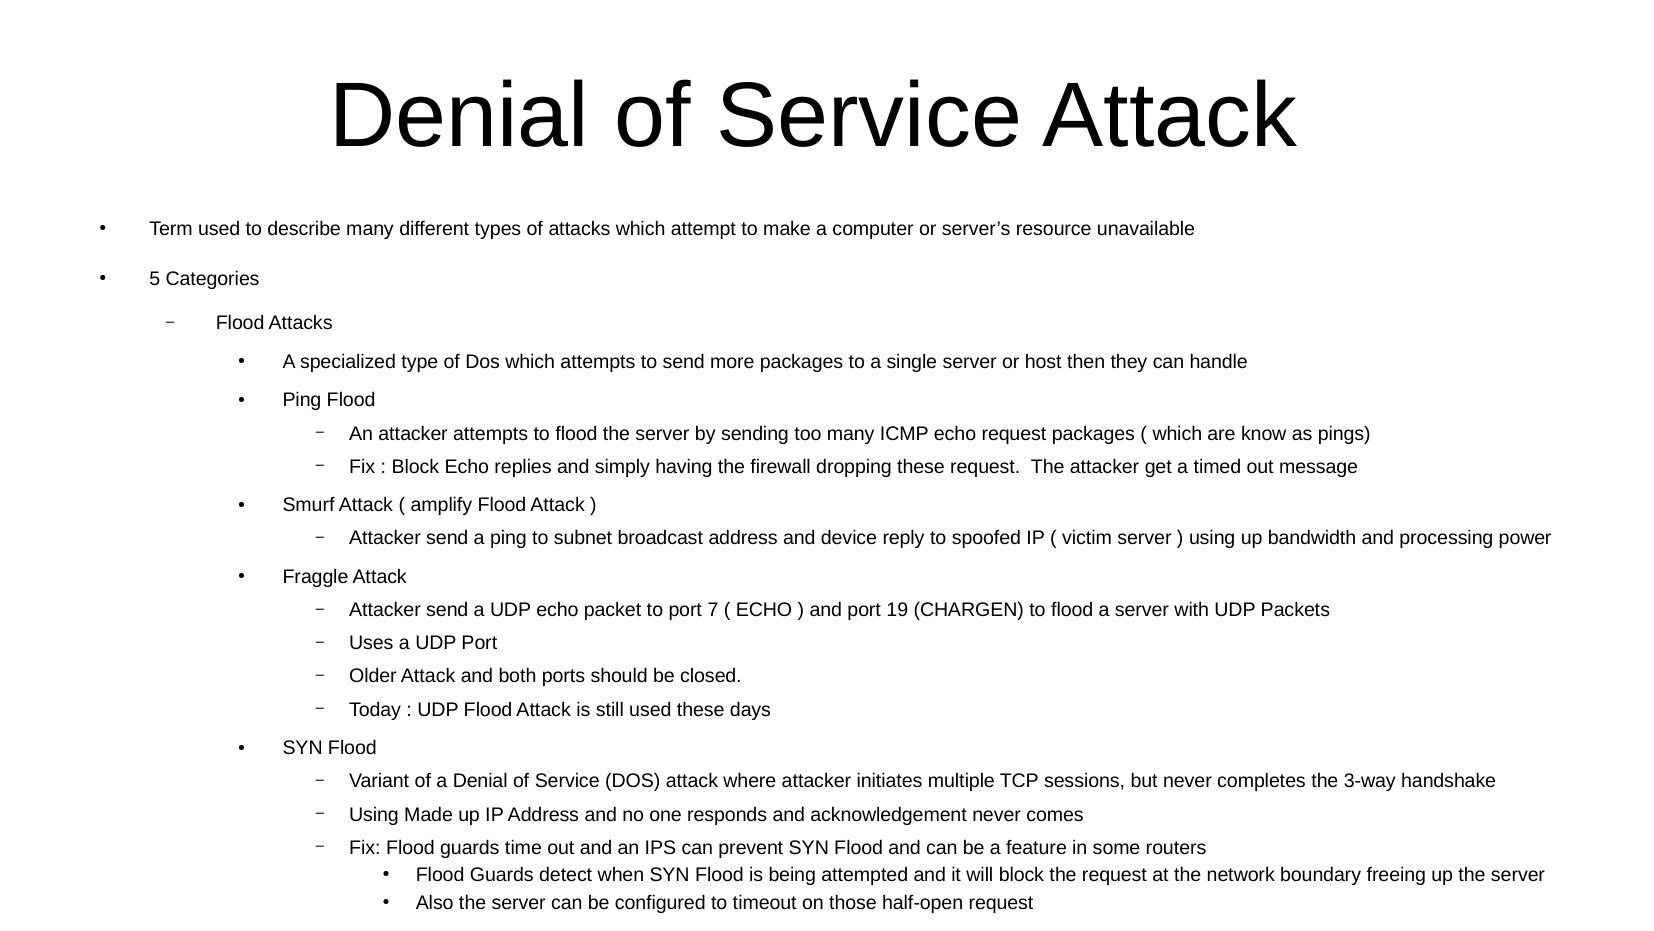

# Denial of Service Attack
Term used to describe many different types of attacks which attempt to make a computer or server’s resource unavailable
5 Categories
Flood Attacks
A specialized type of Dos which attempts to send more packages to a single server or host then they can handle
Ping Flood
An attacker attempts to flood the server by sending too many ICMP echo request packages ( which are know as pings)
Fix : Block Echo replies and simply having the firewall dropping these request. The attacker get a timed out message
Smurf Attack ( amplify Flood Attack )
Attacker send a ping to subnet broadcast address and device reply to spoofed IP ( victim server ) using up bandwidth and processing power
Fraggle Attack
Attacker send a UDP echo packet to port 7 ( ECHO ) and port 19 (CHARGEN) to flood a server with UDP Packets
Uses a UDP Port
Older Attack and both ports should be closed.
Today : UDP Flood Attack is still used these days
SYN Flood
Variant of a Denial of Service (DOS) attack where attacker initiates multiple TCP sessions, but never completes the 3-way handshake
Using Made up IP Address and no one responds and acknowledgement never comes
Fix: Flood guards time out and an IPS can prevent SYN Flood and can be a feature in some routers
Flood Guards detect when SYN Flood is being attempted and it will block the request at the network boundary freeing up the server
Also the server can be configured to timeout on those half-open request